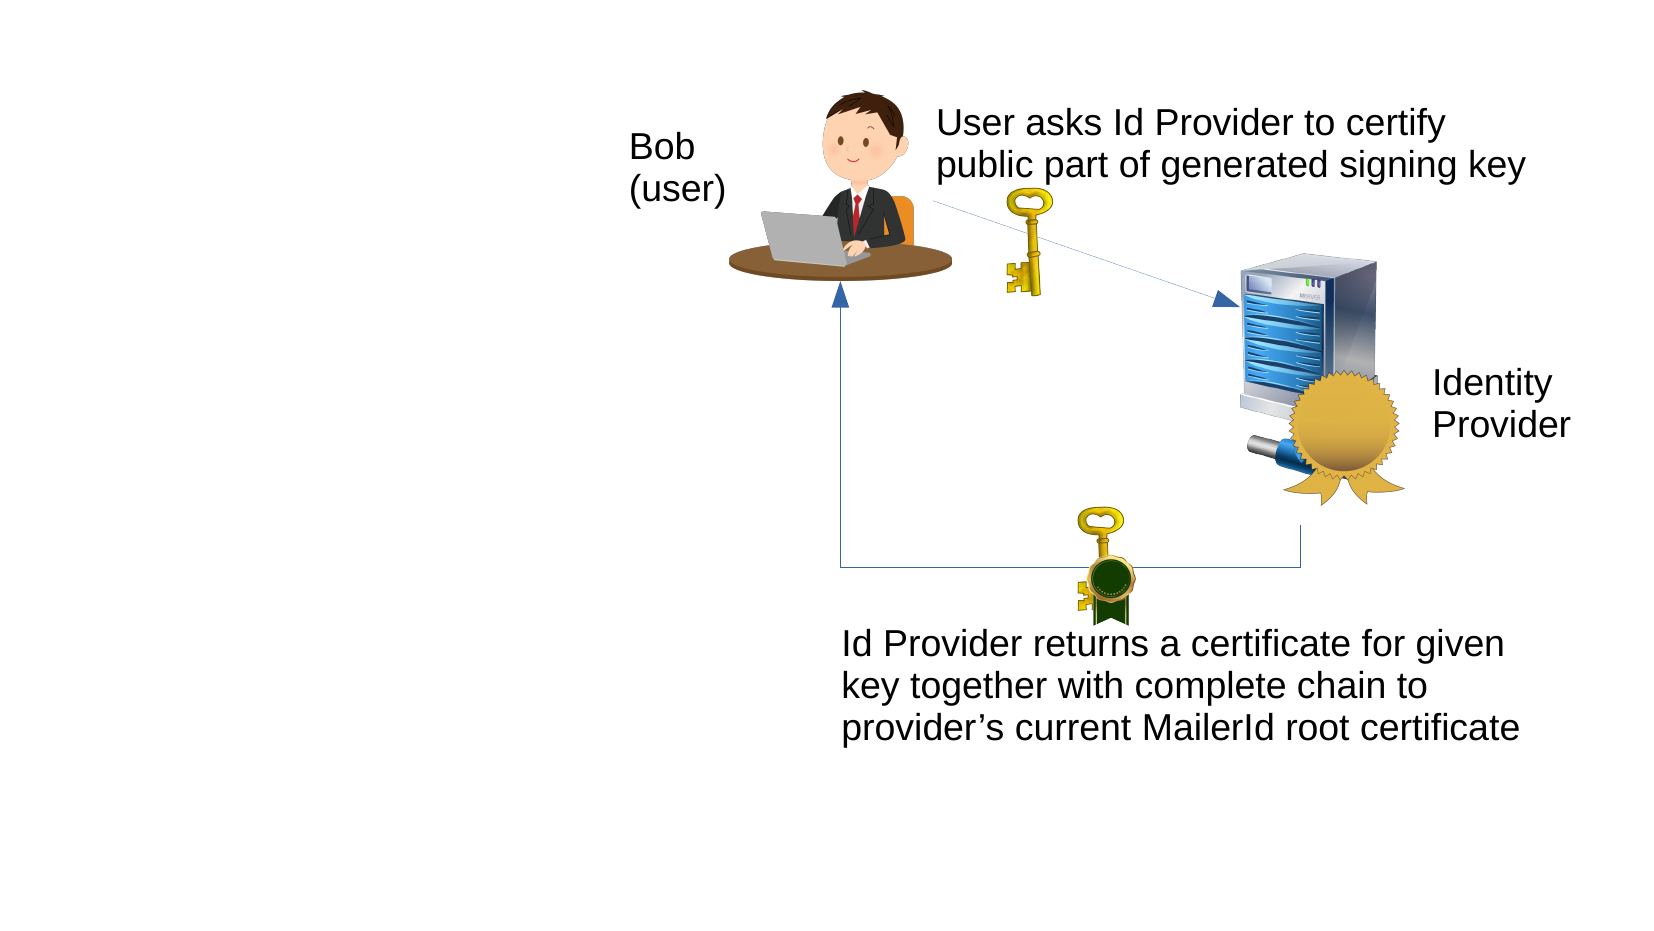

User asks Id Provider to certify public part of generated signing key
Bob
(user)
Identity
Provider
Id Provider returns a certificate for given key together with complete chain to provider’s current MailerId root certificate